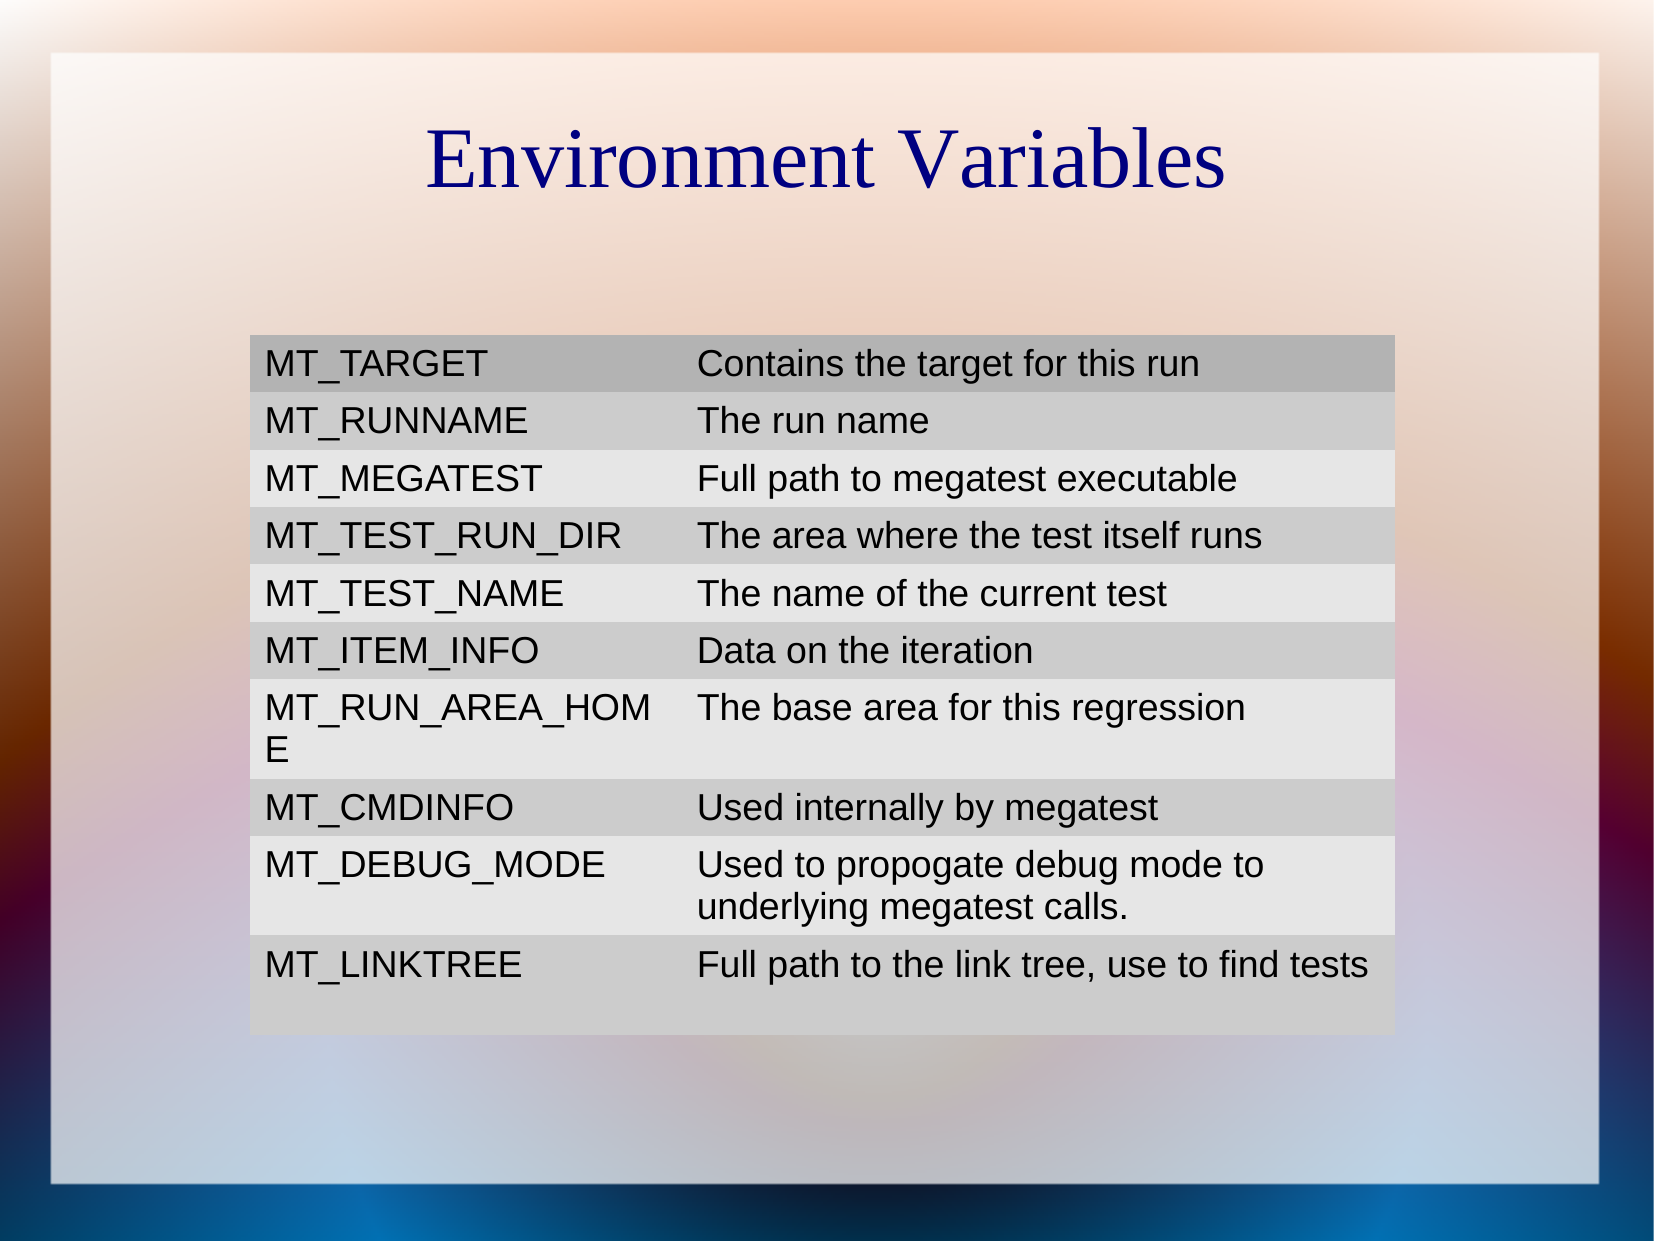

# Environment Variables
| MT\_TARGET | Contains the target for this run |
| --- | --- |
| MT\_RUNNAME | The run name |
| MT\_MEGATEST | Full path to megatest executable |
| MT\_TEST\_RUN\_DIR | The area where the test itself runs |
| MT\_TEST\_NAME | The name of the current test |
| MT\_ITEM\_INFO | Data on the iteration |
| MT\_RUN\_AREA\_HOME | The base area for this regression |
| MT\_CMDINFO | Used internally by megatest |
| MT\_DEBUG\_MODE | Used to propogate debug mode to underlying megatest calls. |
| MT\_LINKTREE | Full path to the link tree, use to find tests |